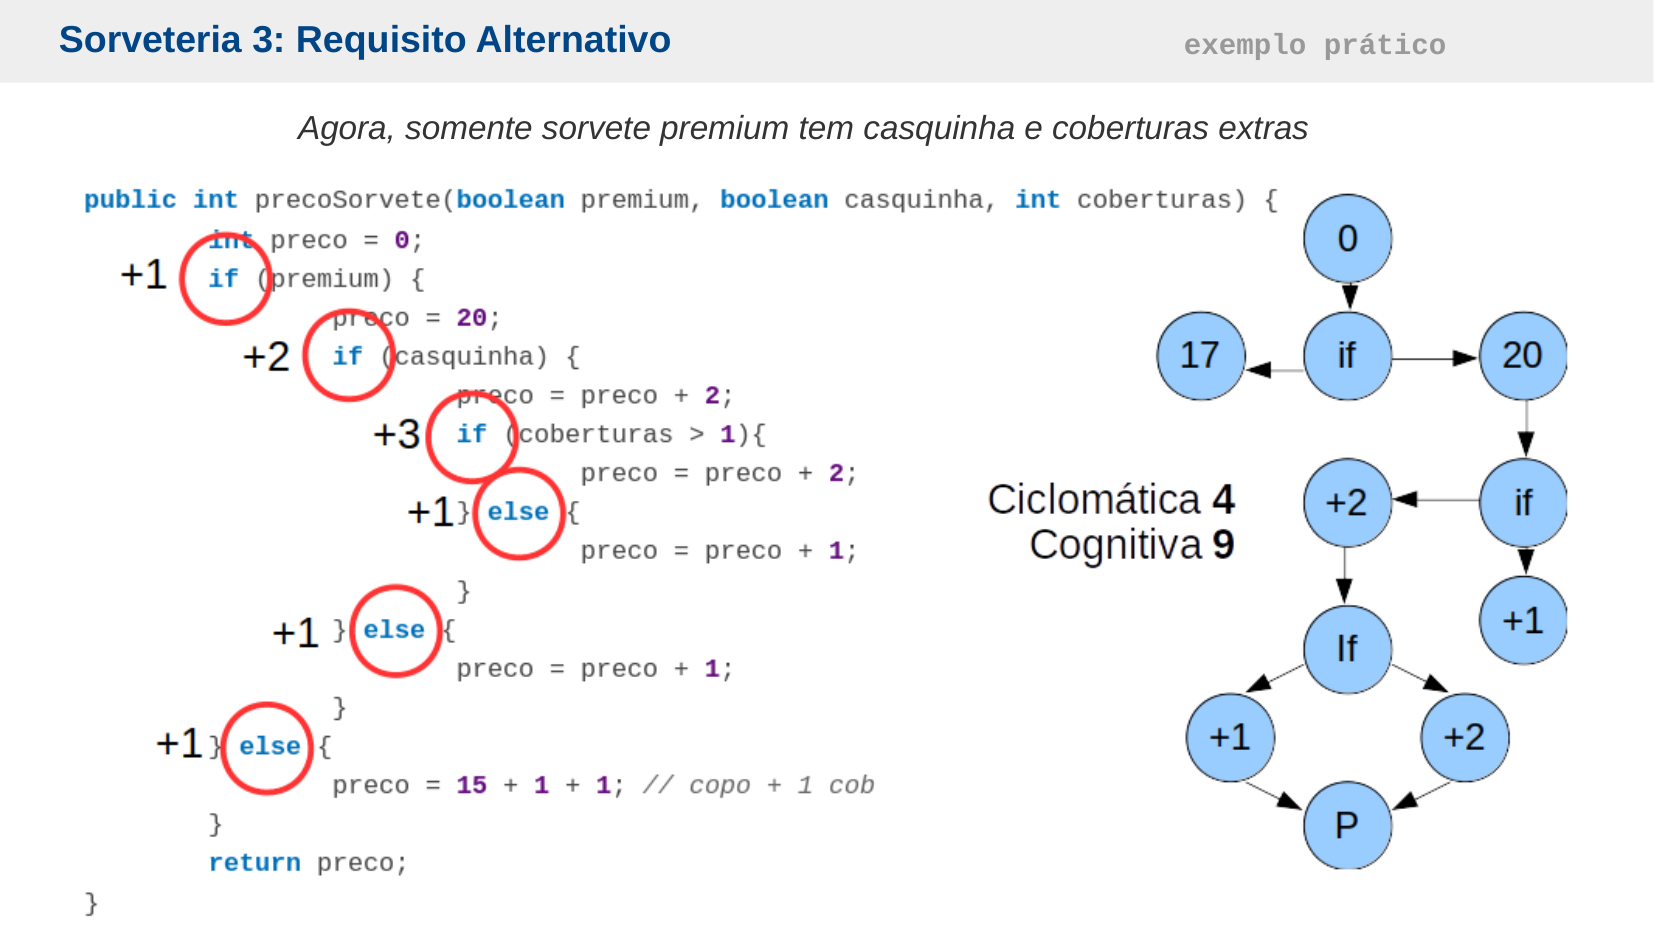

# Sorveteria 3: Requisito Alternativo
exemplo prático
Agora, somente sorvete premium tem casquinha e coberturas extras